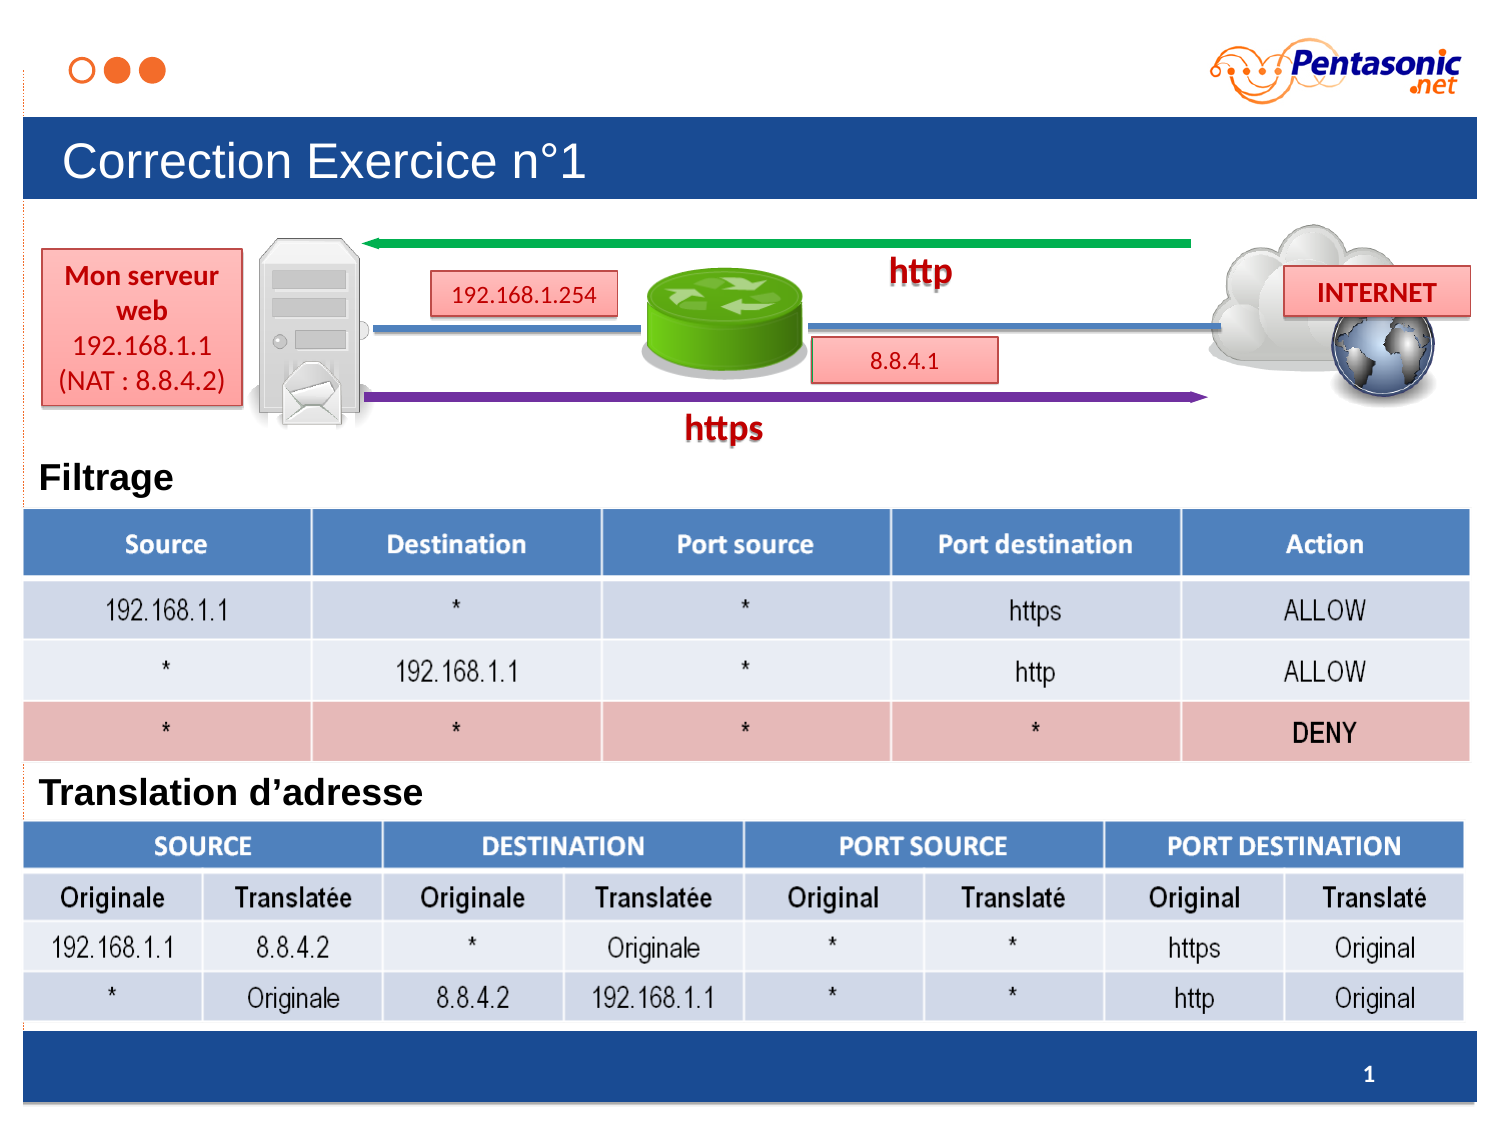

# Correction Exercice n°1
http
Mon serveur web
192.168.1.1
(NAT : 8.8.4.2)
INTERNET
192.168.1.254
8.8.4.1
https
Filtrage
Translation d’adresse